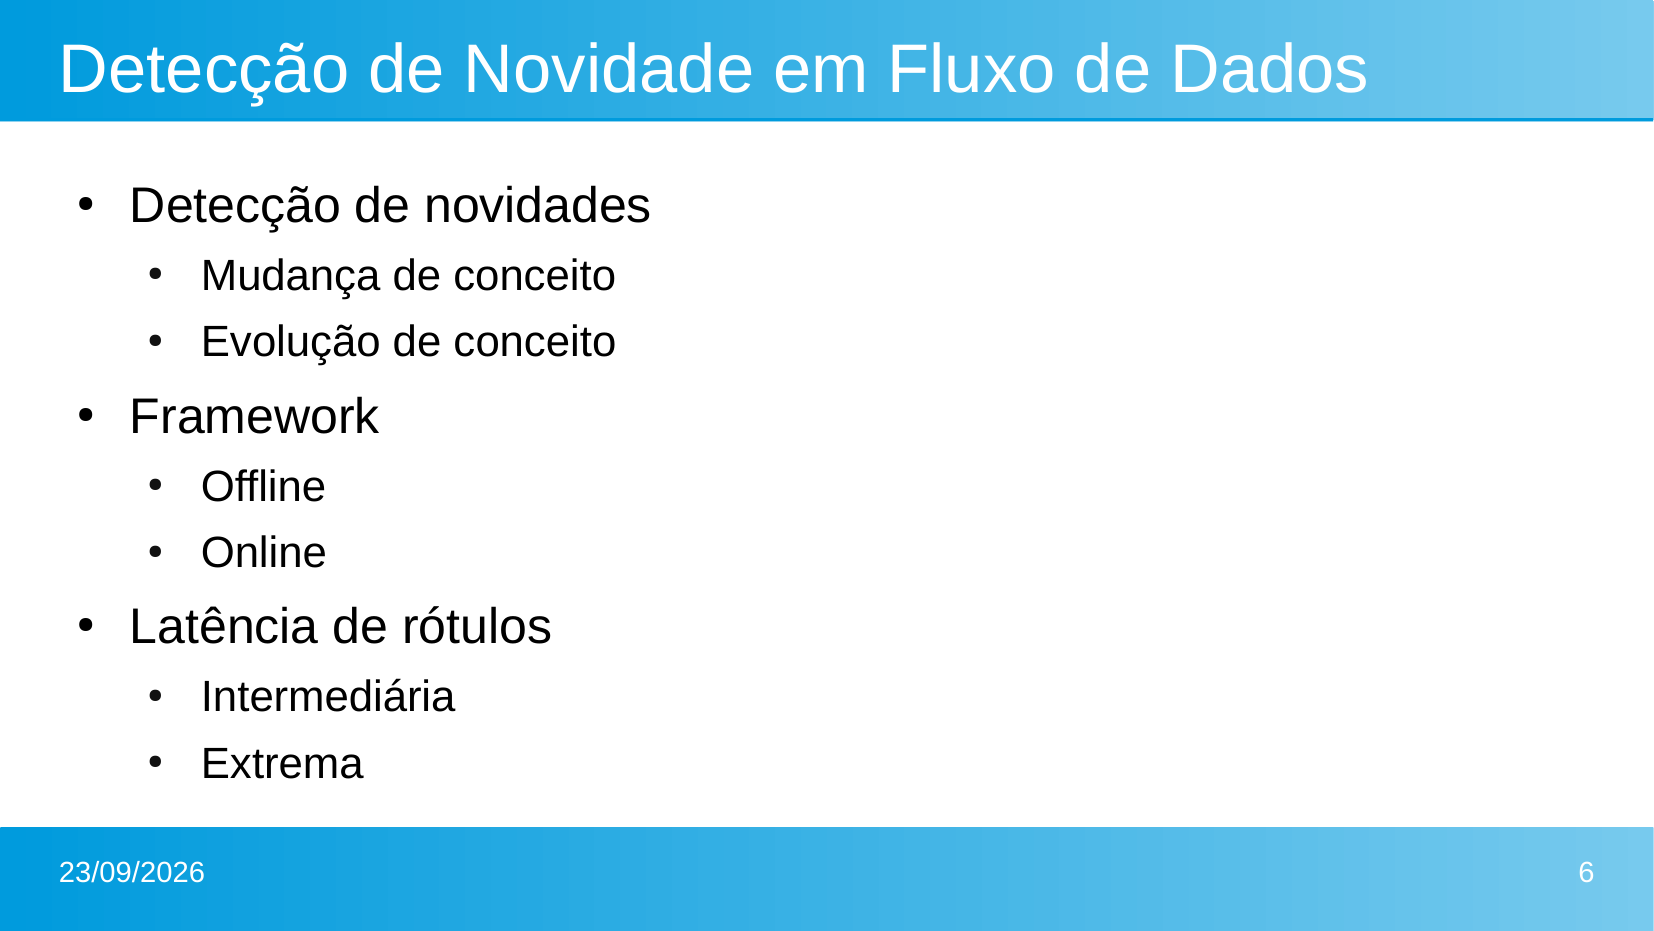

# Detecção de Novidade em Fluxo de Dados
Detecção de novidades
Mudança de conceito
Evolução de conceito
Framework
Offline
Online
Latência de rótulos
Intermediária
Extrema
6